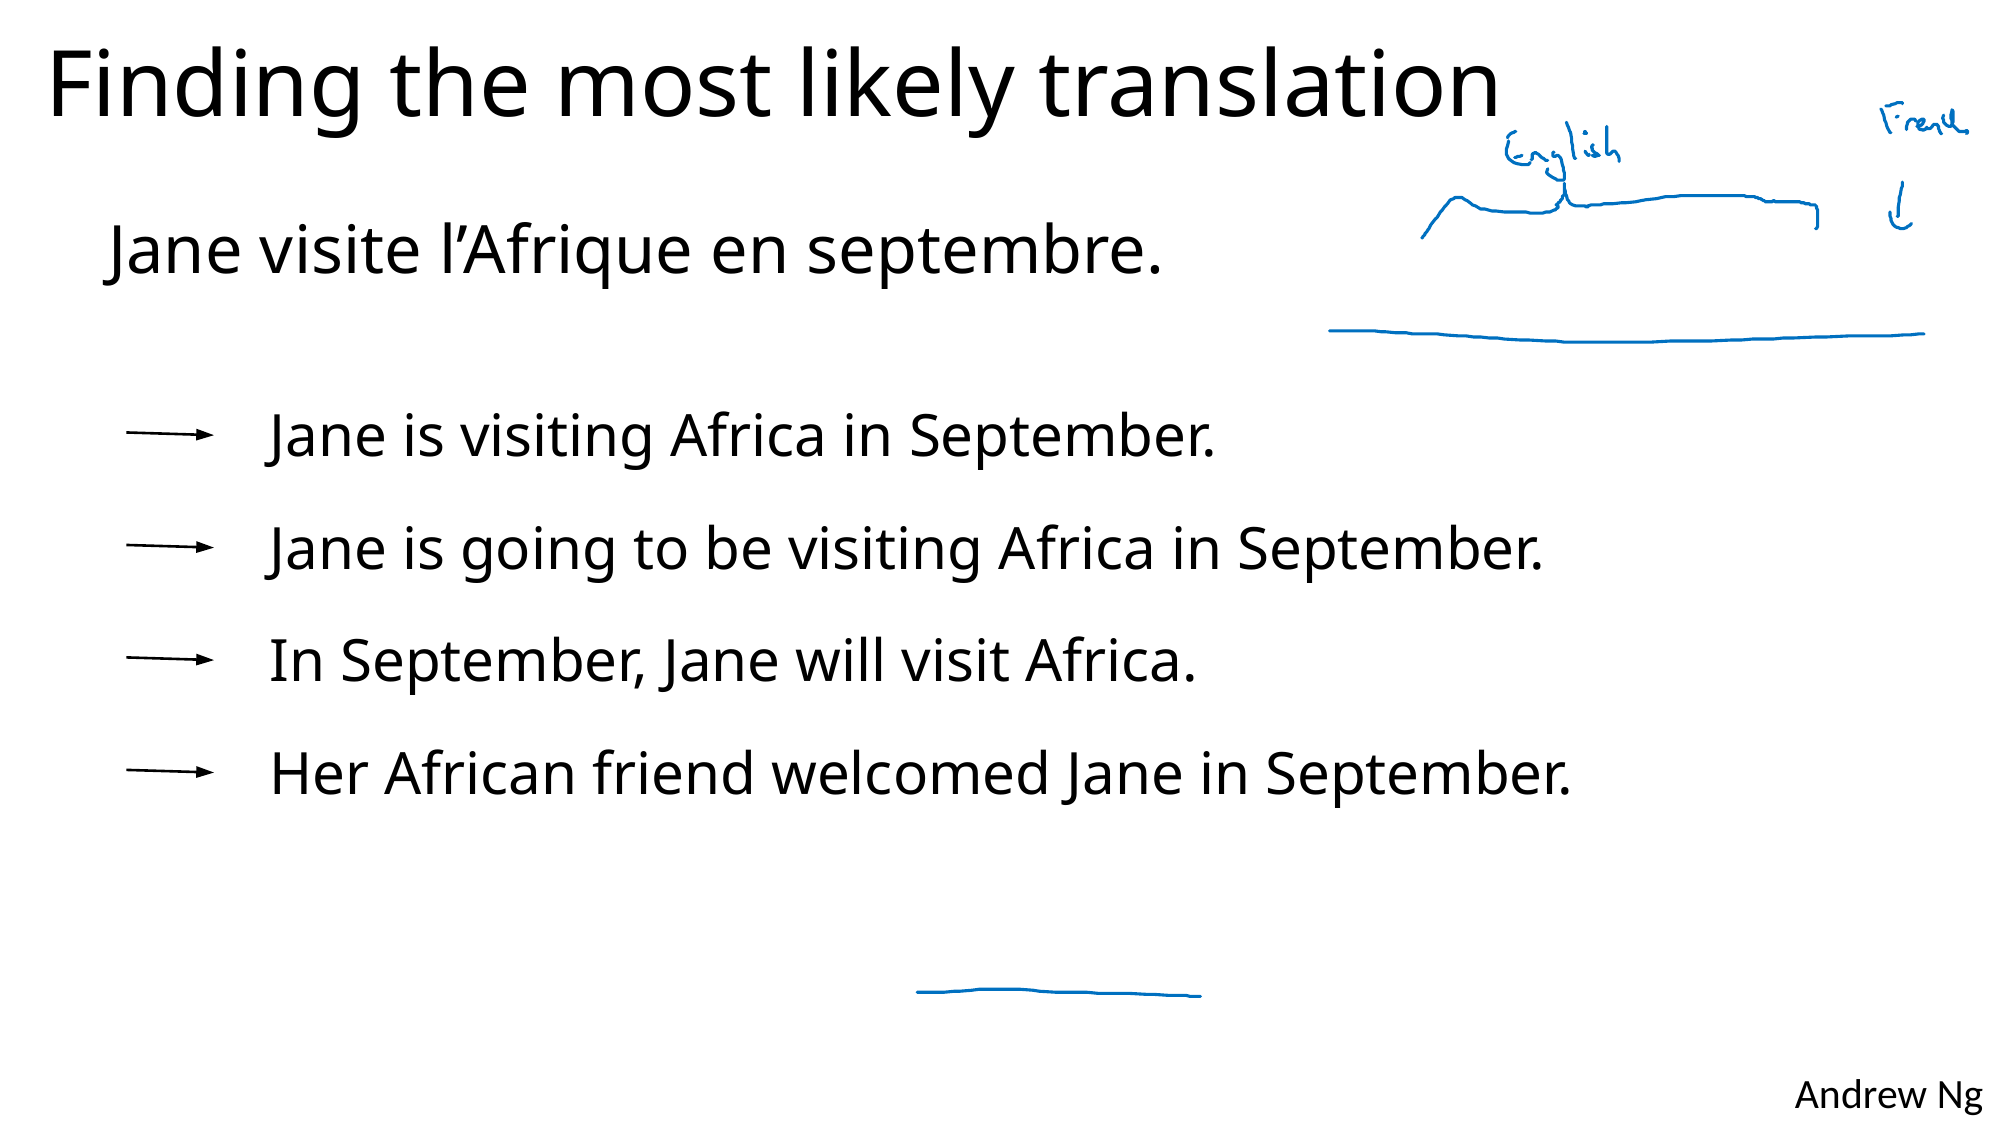

# Finding the most likely translation
Jane visite l’Afrique en septembre.
Jane is visiting Africa in September.
Jane is going to be visiting Africa in September.
In September, Jane will visit Africa.
Her African friend welcomed Jane in September.